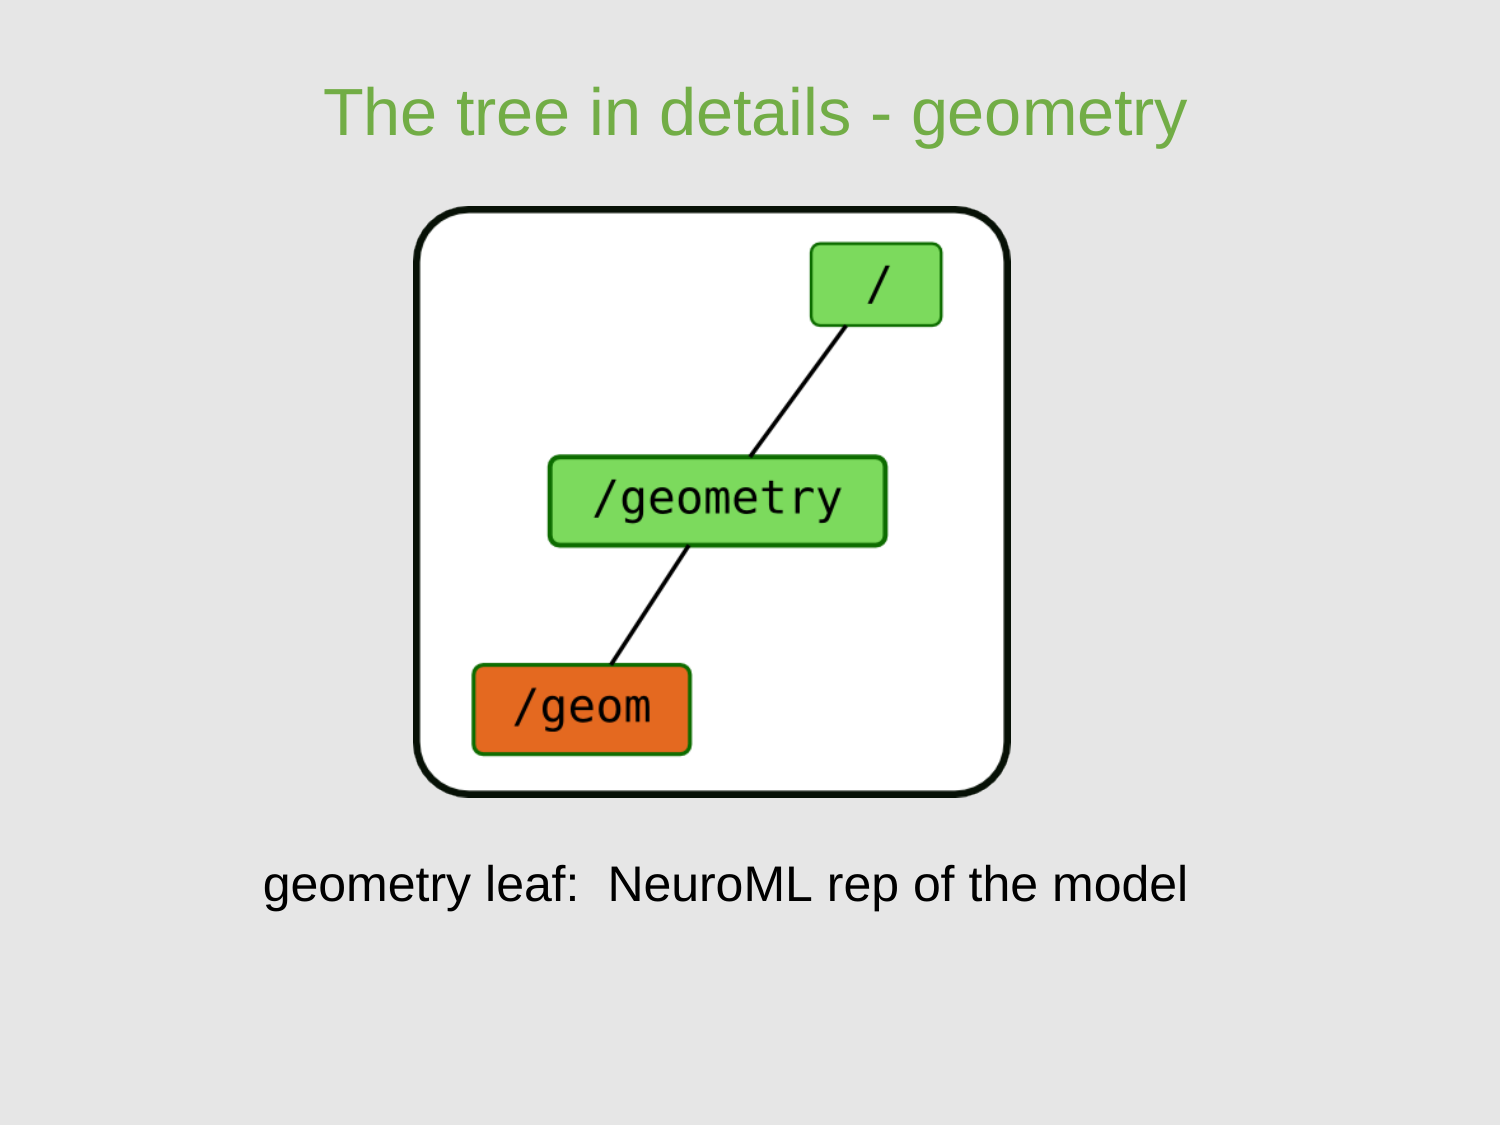

# The tree in details - geometry
geometry leaf: NeuroML rep of the model
13